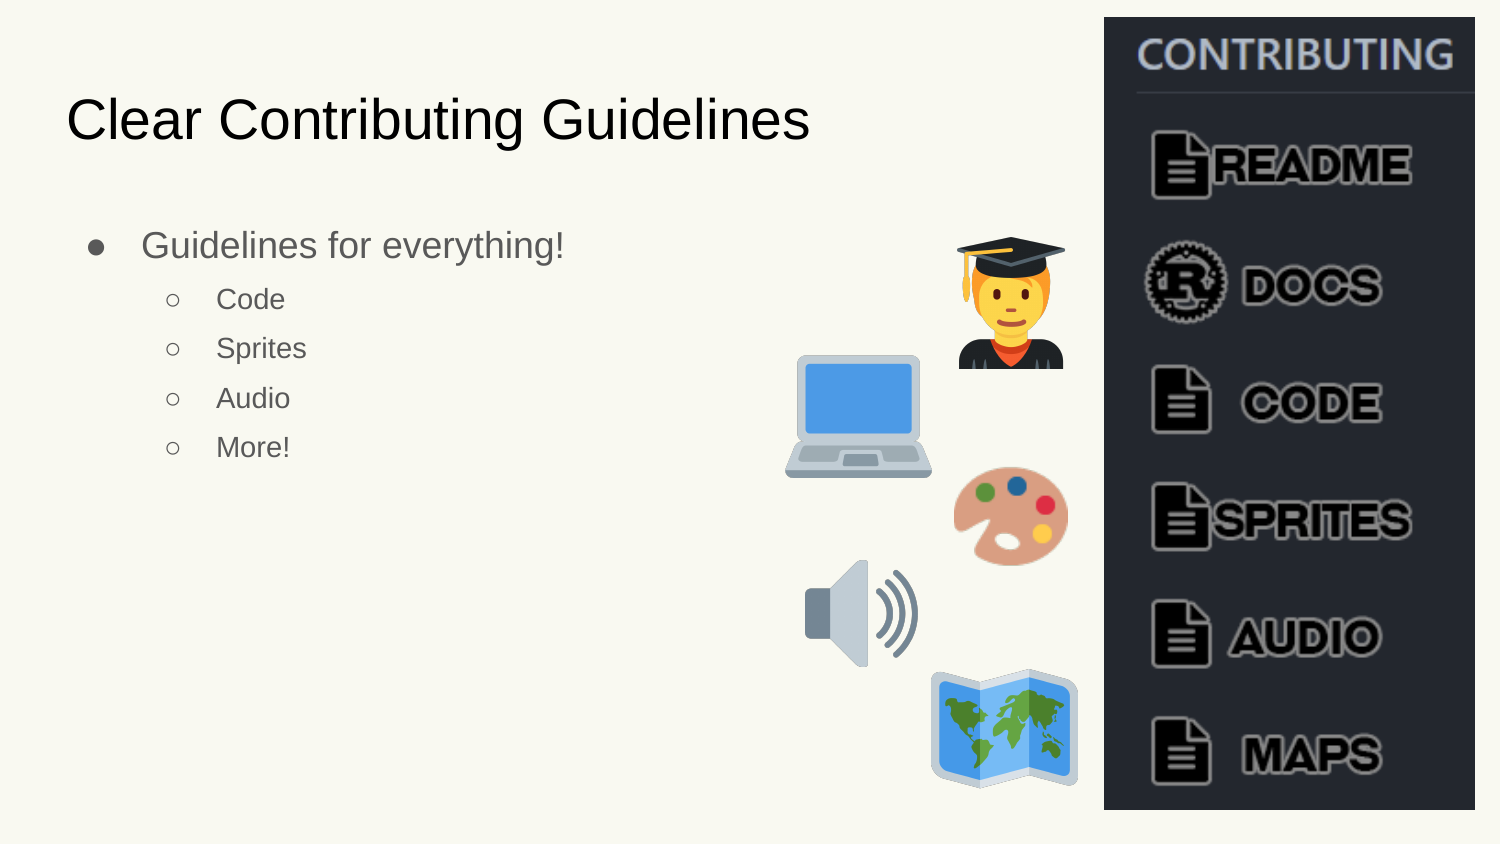

# Clear Contributing Guidelines
Guidelines for everything!
Code
Sprites
Audio
More!